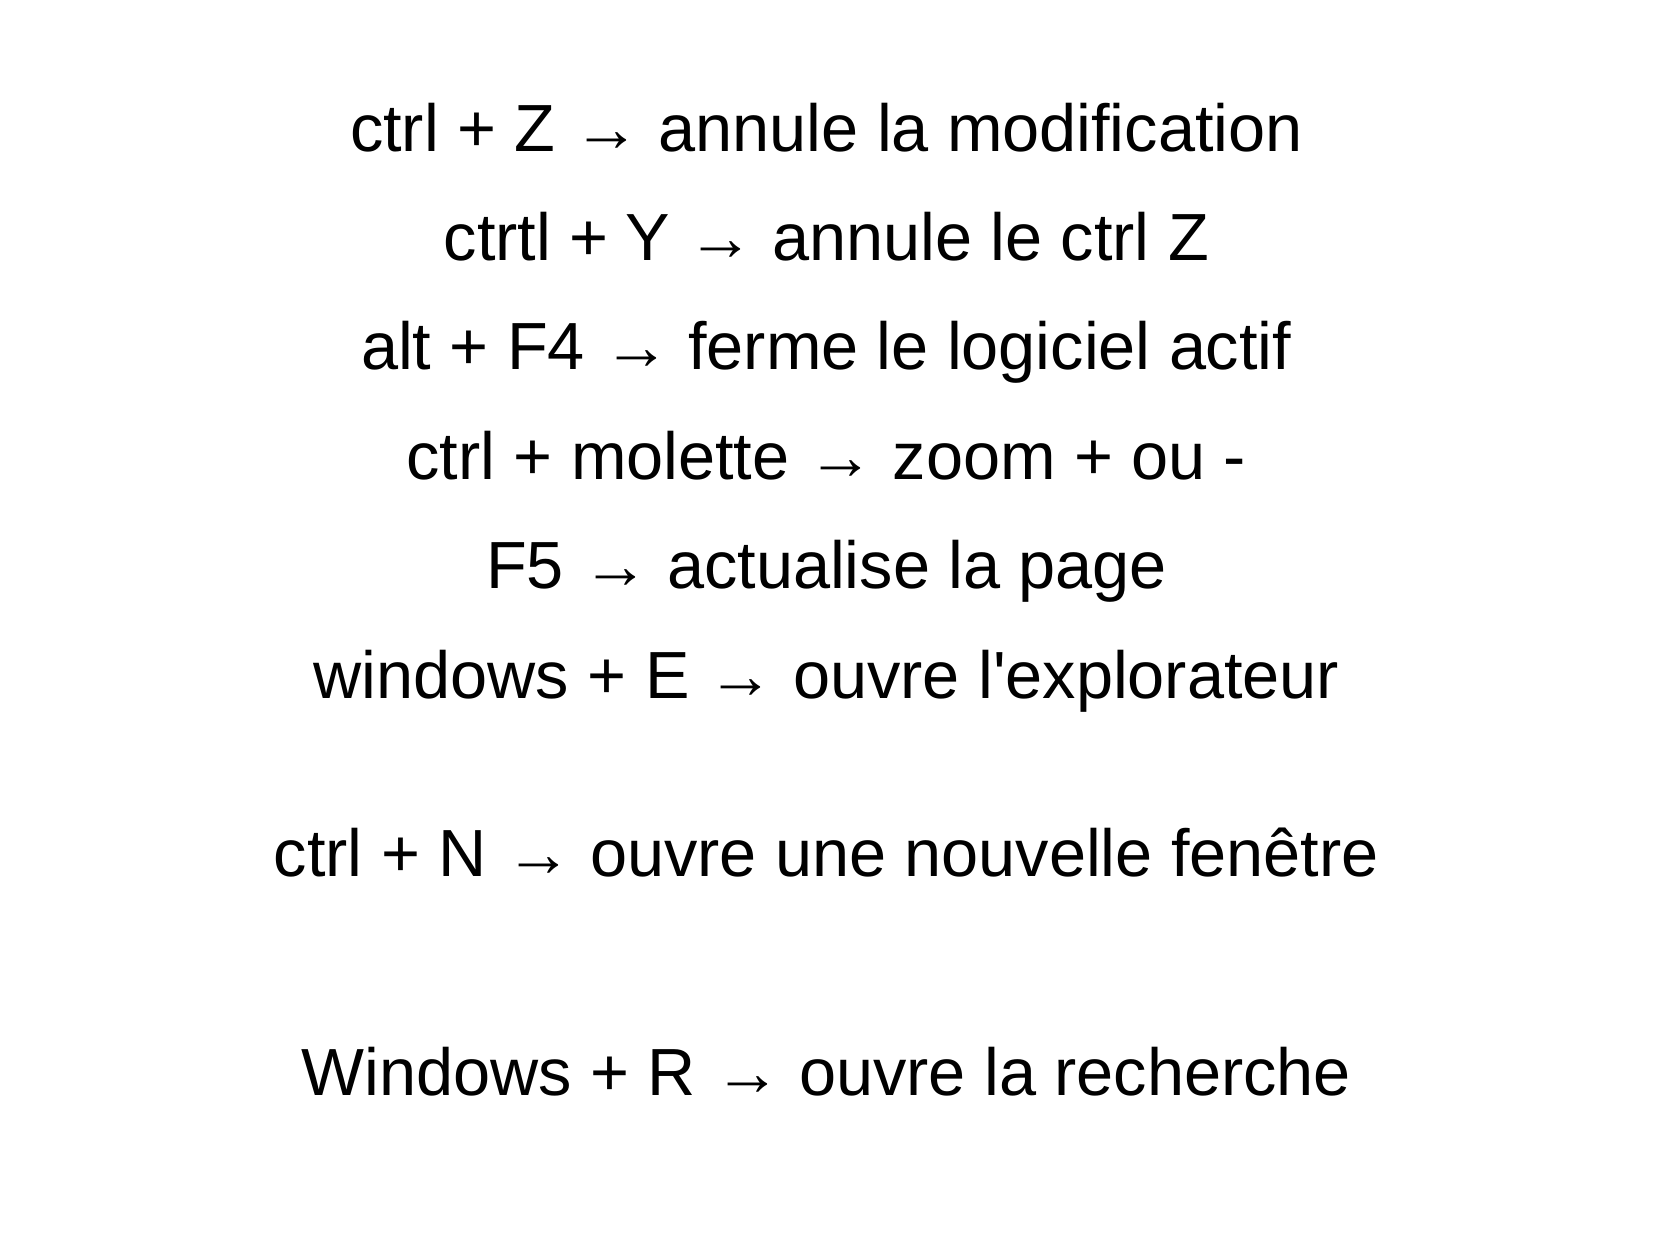

# ctrl + Z → annule la modification
ctrtl + Y → annule le ctrl Z
alt + F4 → ferme le logiciel actif
ctrl + molette → zoom + ou -
F5 → actualise la page
windows + E → ouvre l'explorateur
ctrl + N → ouvre une nouvelle fenêtre
Windows + R → ouvre la recherche